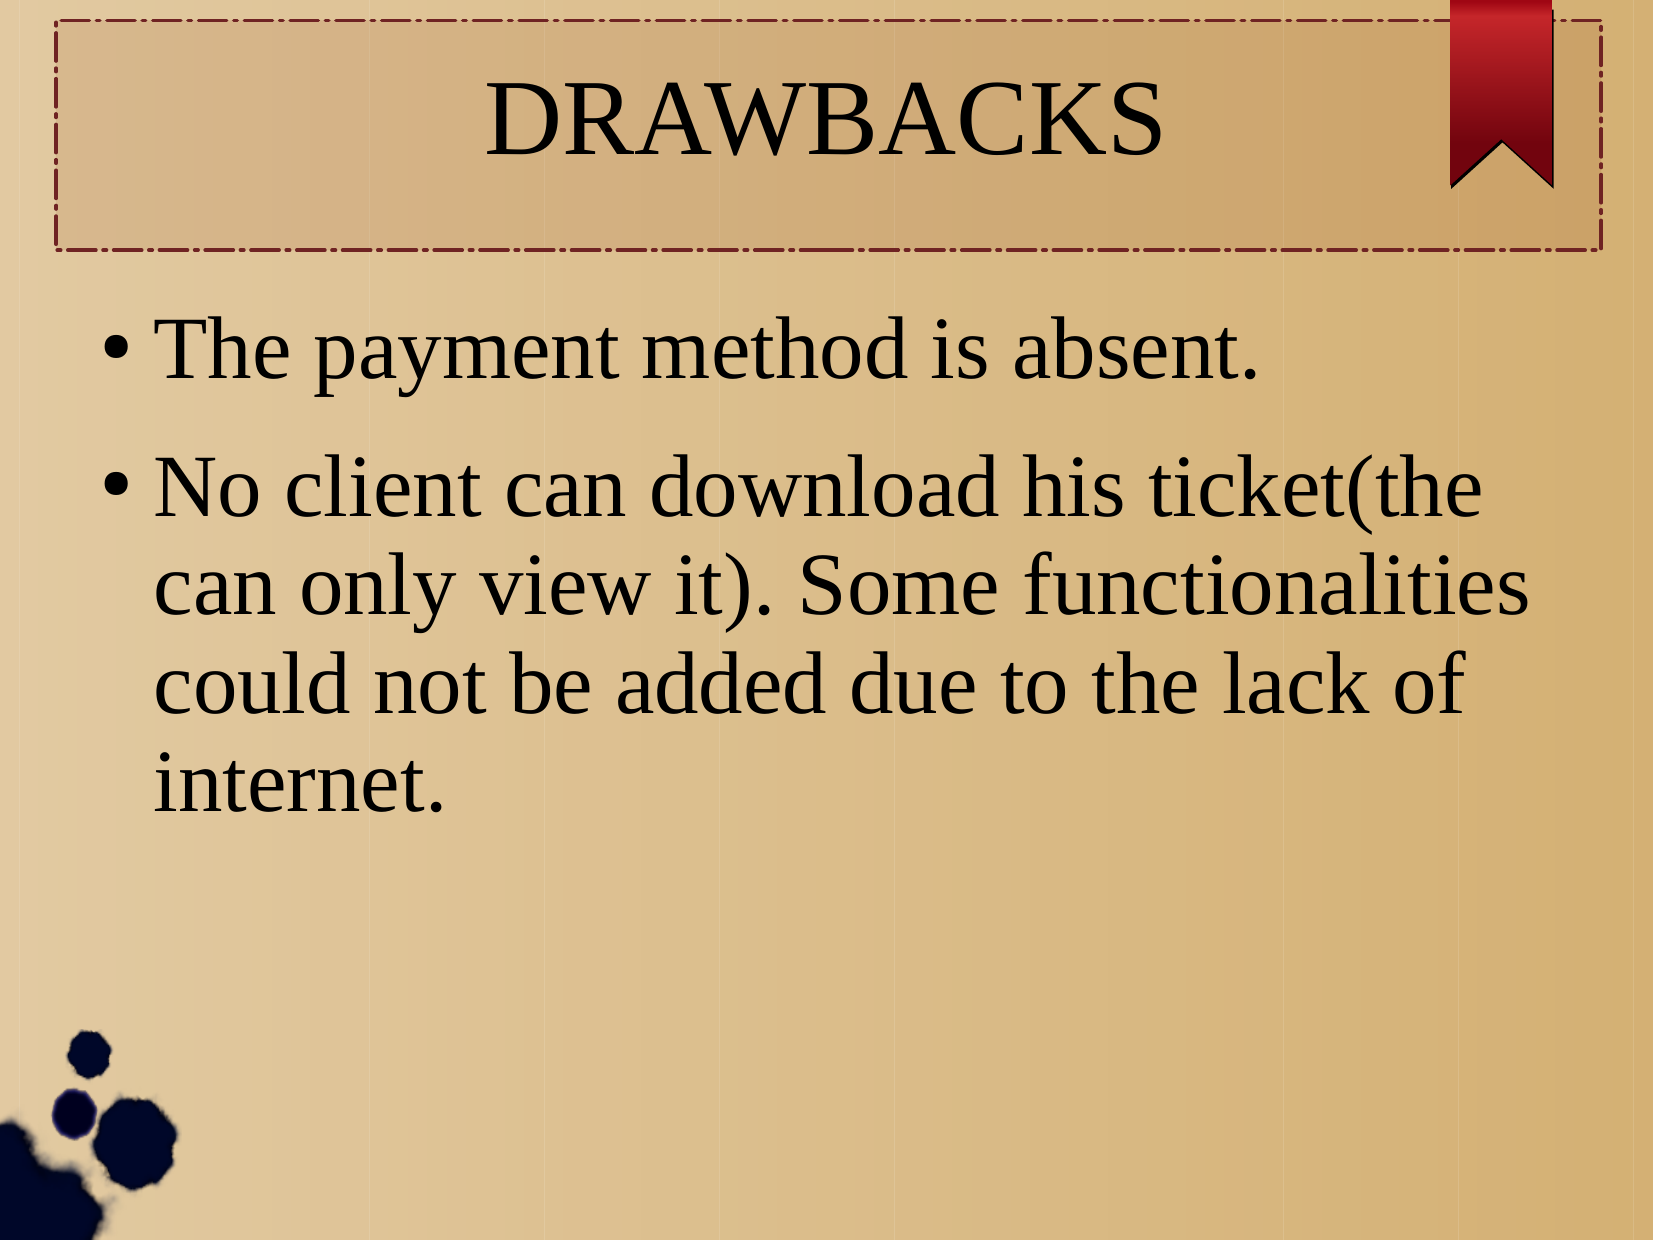

# DRAWBACKS
The payment method is absent.
No client can download his ticket(the can only view it). Some functionalities could not be added due to the lack of internet.